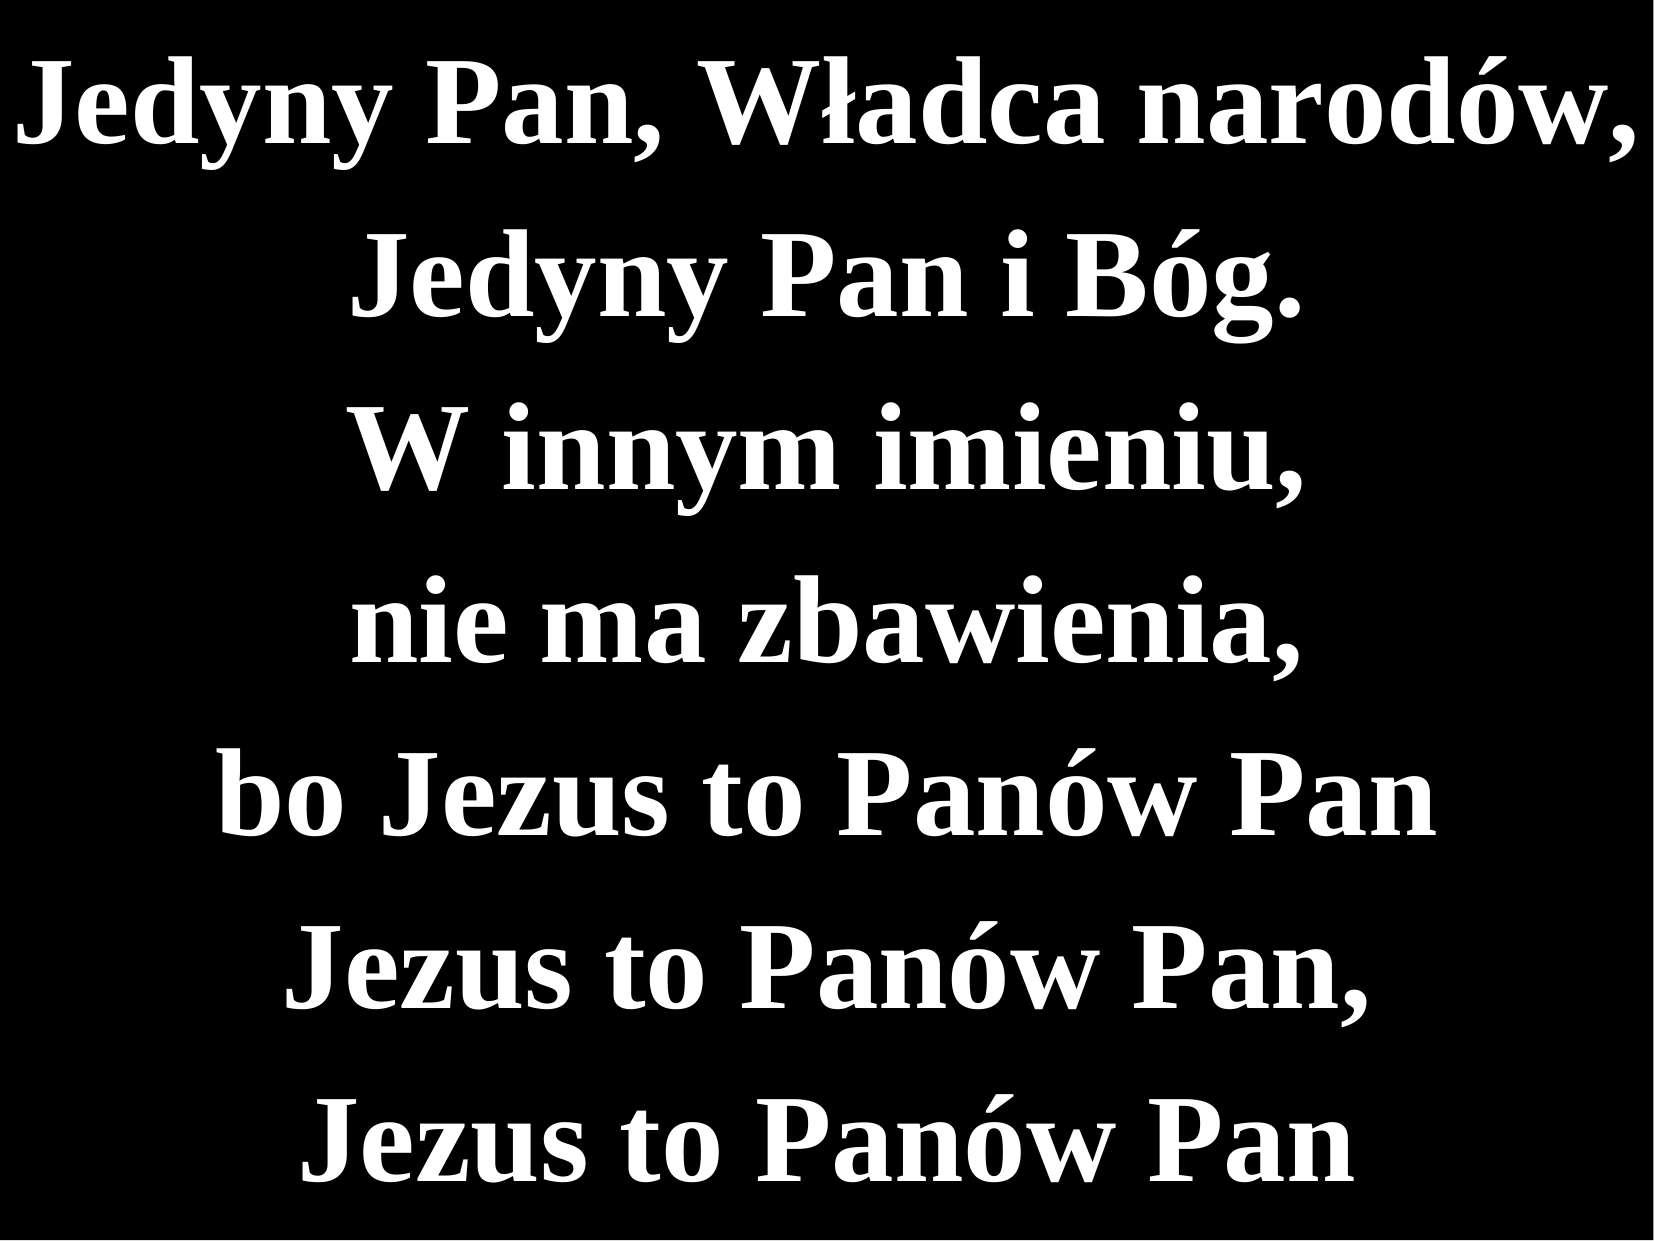

# Jedyny Pan, Władca narodów, ppp Jedyny Pan i Bóg. ppp W innym imieniu, ppp nie ma zbawienia, ppp bo Jezus to Panów Pan ppp Jezus to Panów Pan, ppp Jezus to Panów Pan